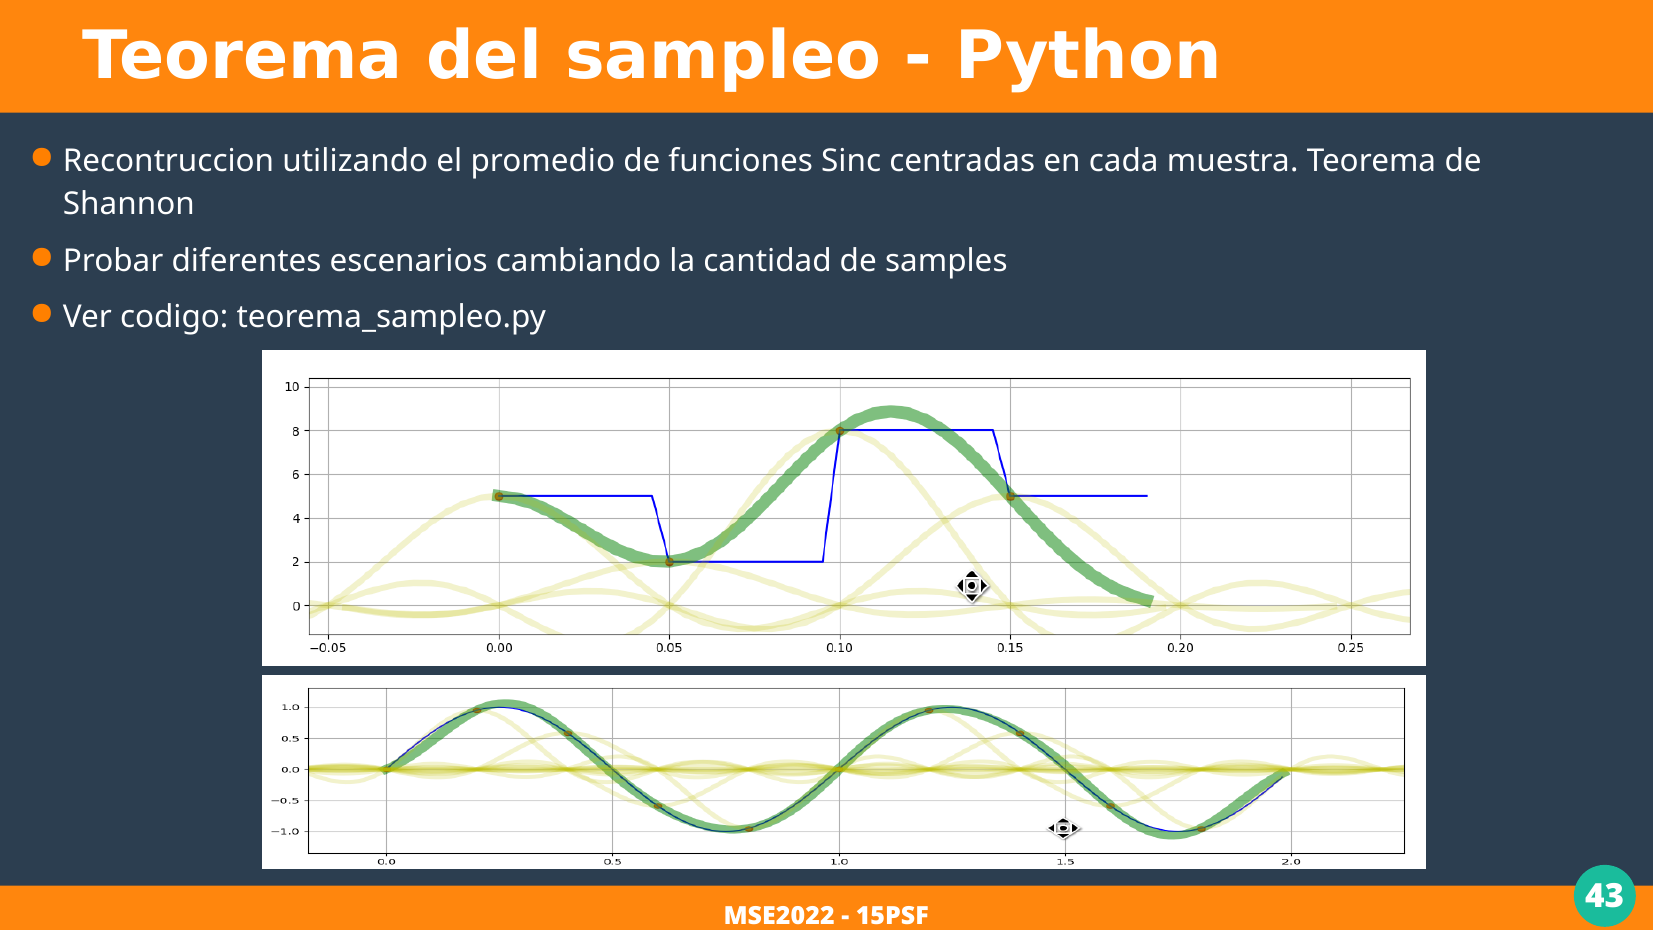

Teorema del sampleo - Python
# Recontruccion utilizando el promedio de funciones Sinc centradas en cada muestra. Teorema de Shannon
Probar diferentes escenarios cambiando la cantidad de samples
Ver codigo: teorema_sampleo.py
MSE2022 - 15PSF